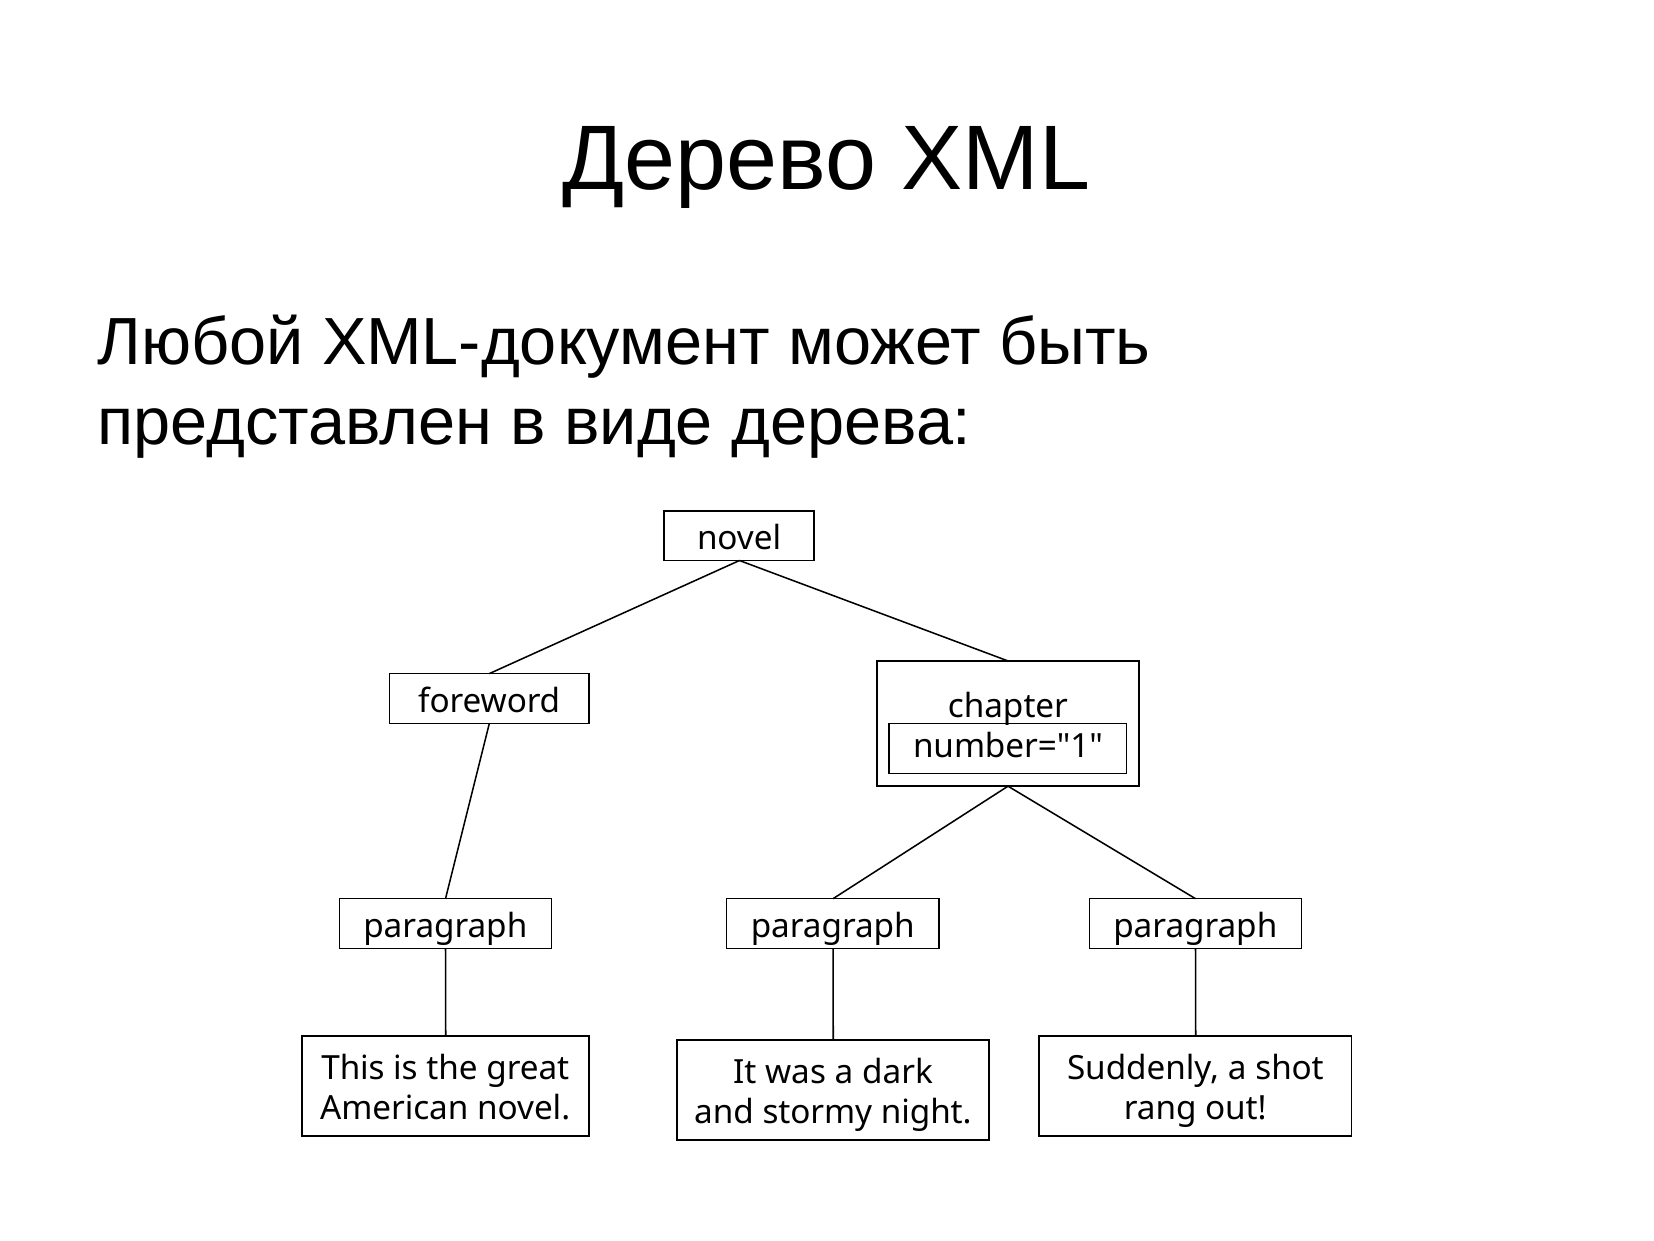

# Дерево XML
Любой XML-документ может быть представлен в виде дерева:
novel
chapter
number="1"
foreword
paragraph
paragraph
paragraph
This is the great
American novel.
Suddenly, a shot
rang out!
It was a dark
and stormy night.